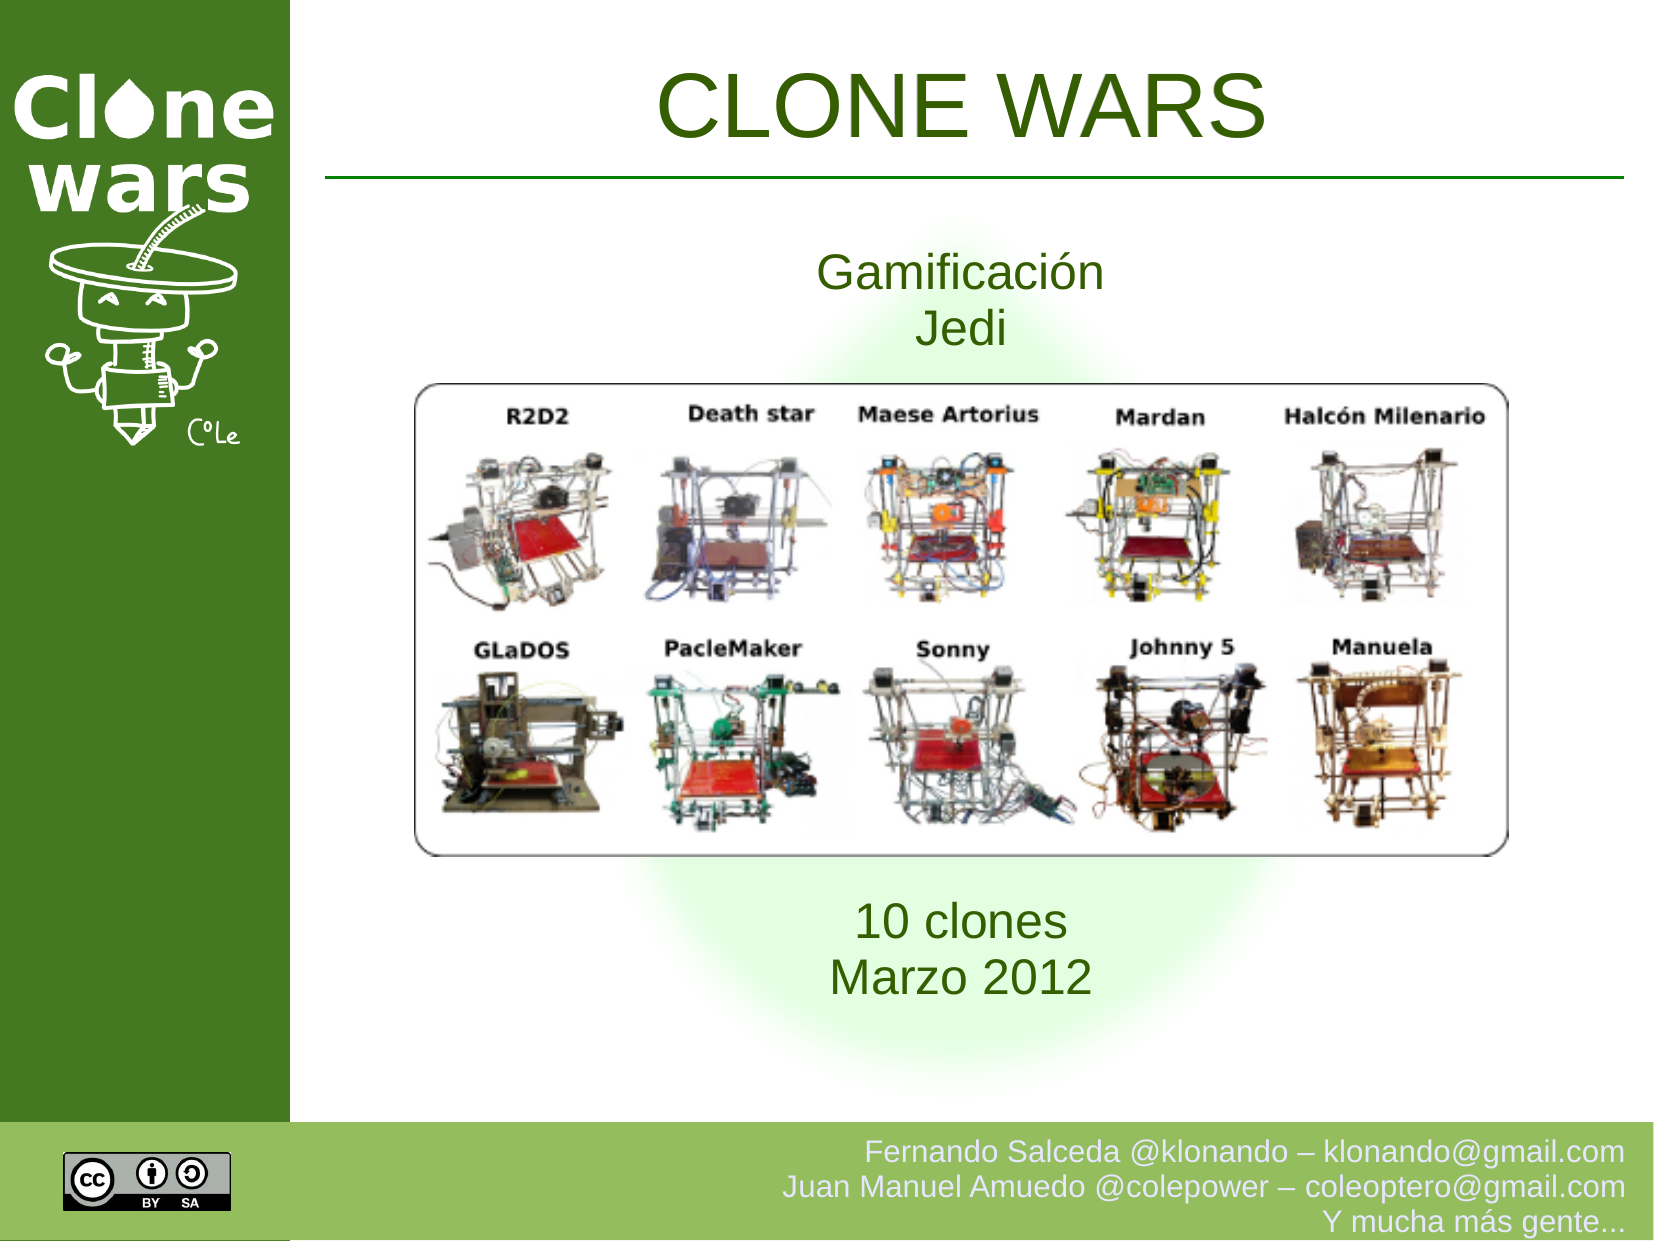

# CLONE WARS
Gamificación
Jedi
10 clones
Marzo 2012
Fernando Salceda @klonando – klonando@gmail.com
Juan Manuel Amuedo @colepower – coleoptero@gmail.com
Y mucha más gente...